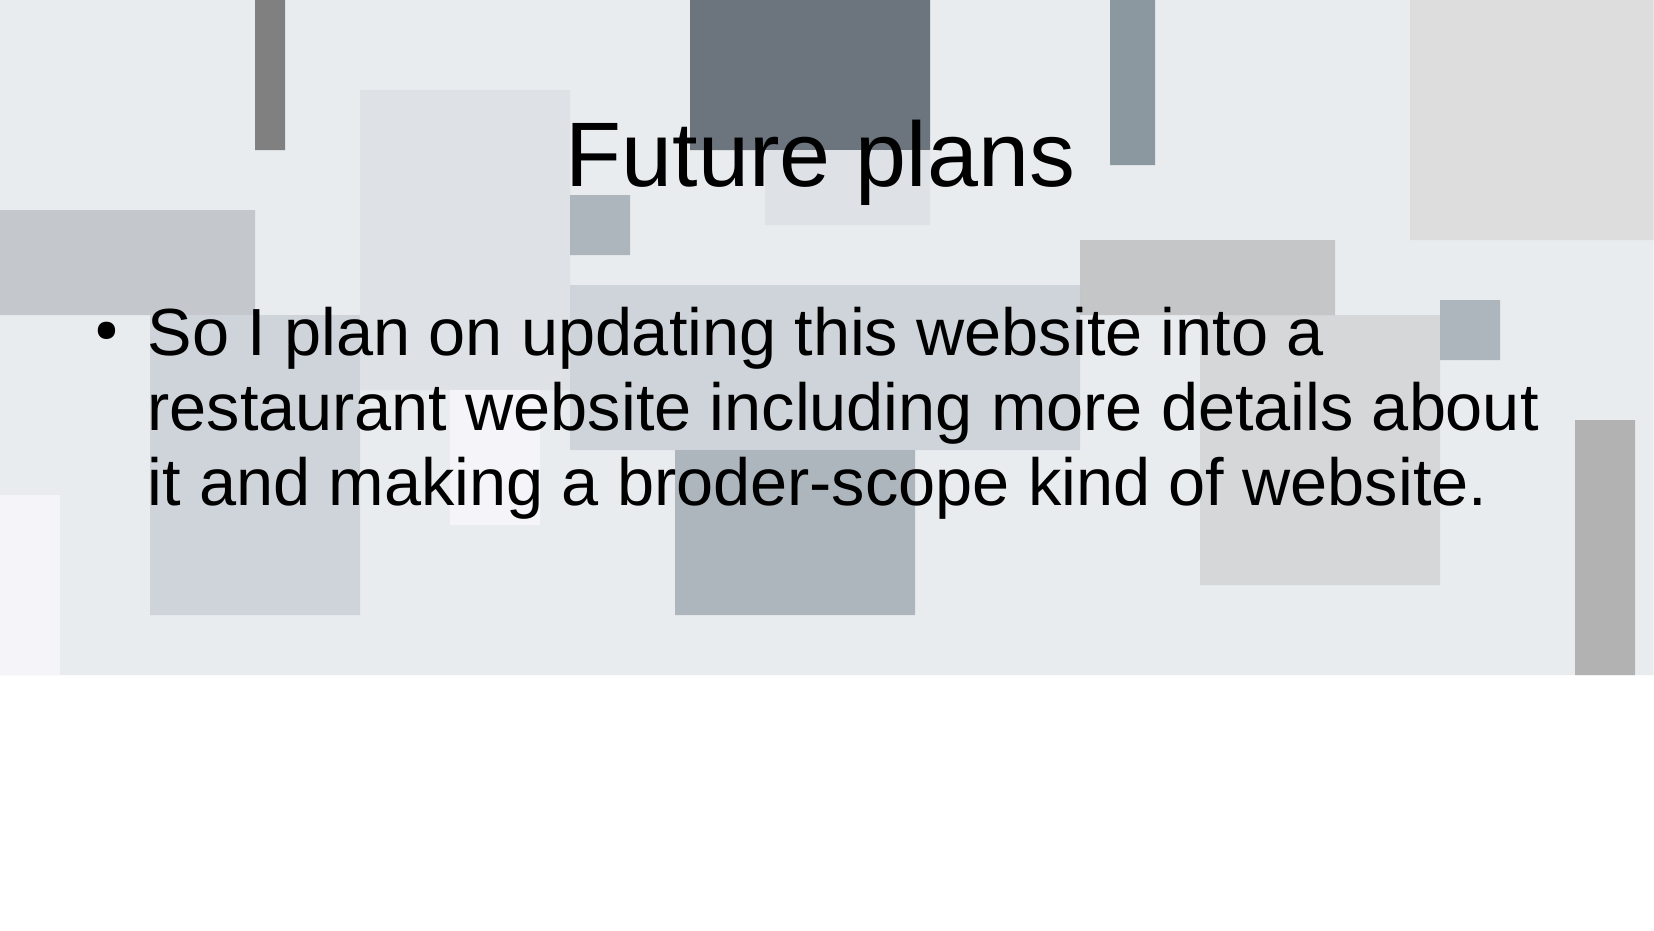

# Future plans
So I plan on updating this website into a restaurant website including more details about it and making a broder-scope kind of website.